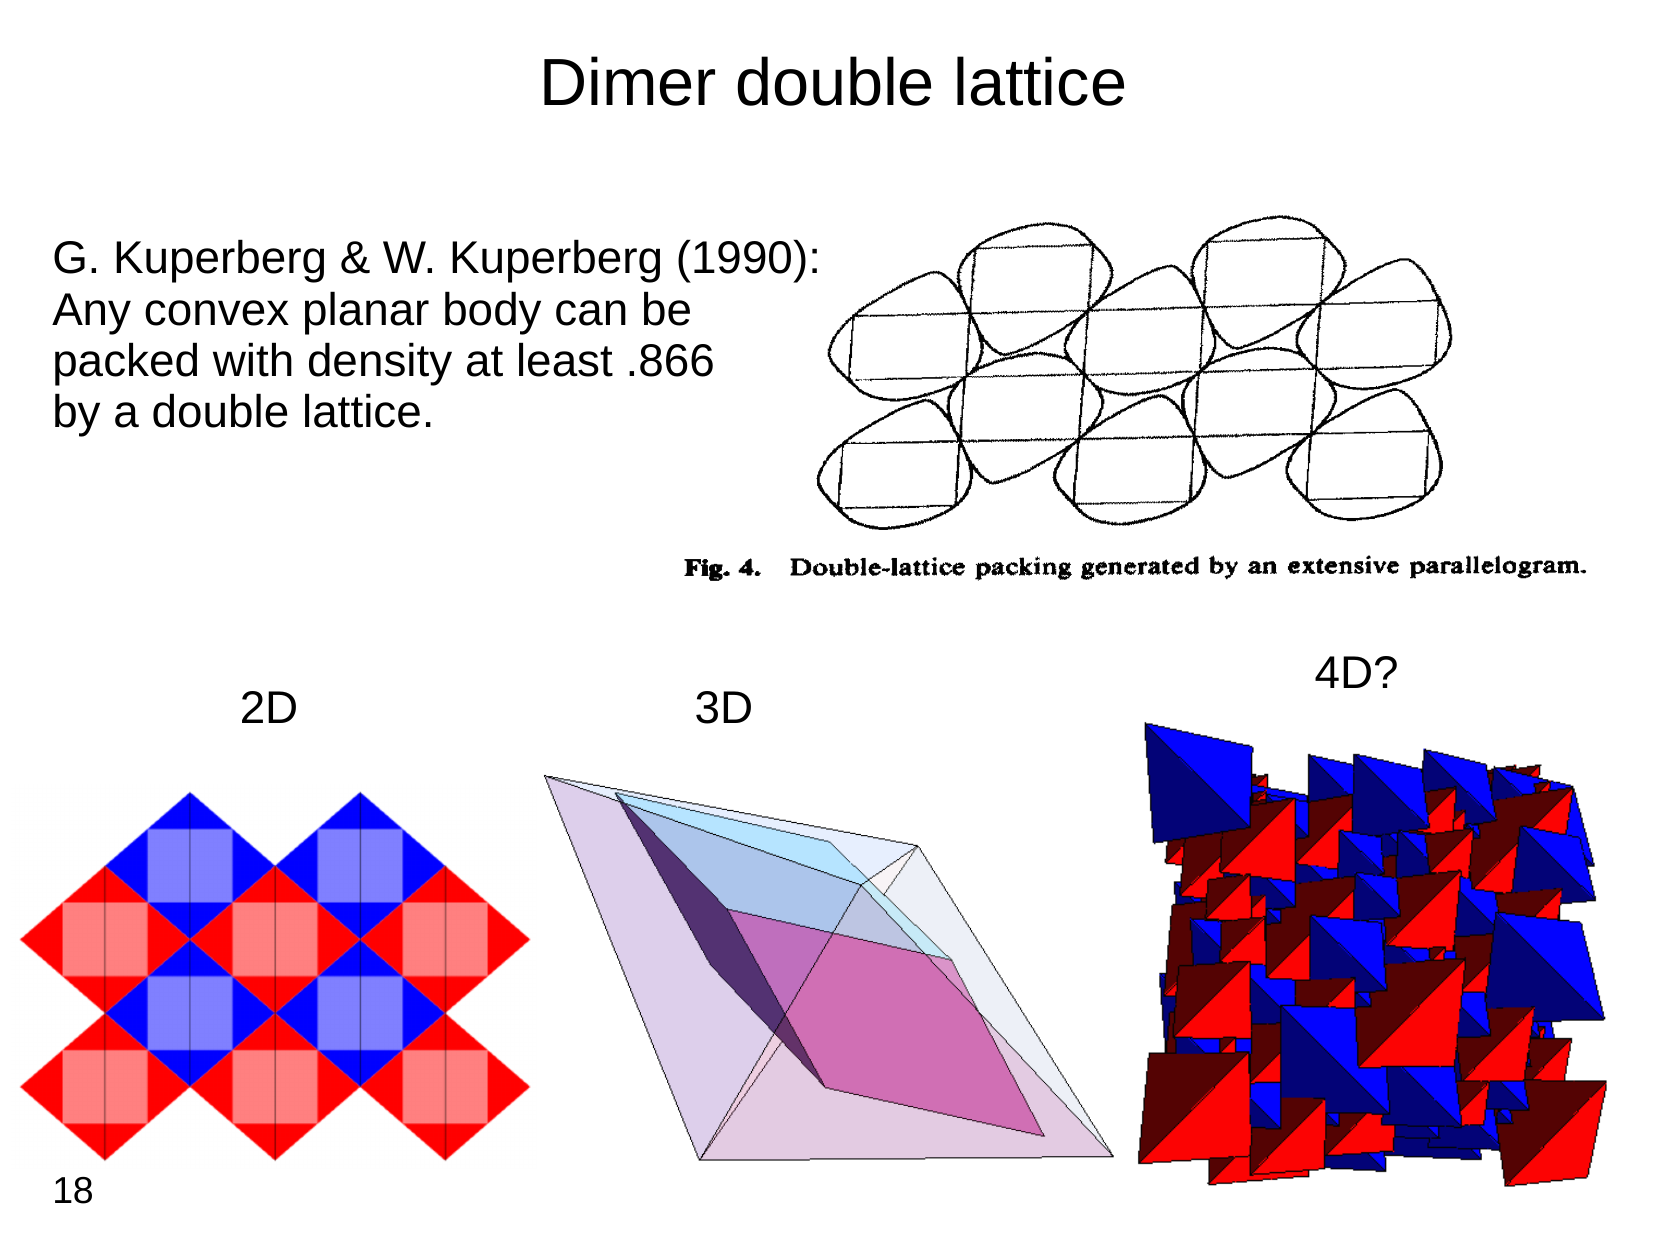

Dimer double lattice
G. Kuperberg & W. Kuperberg (1990):
Any convex planar body can be
packed with density at least .866
by a double lattice.
4D?
2D
3D
18